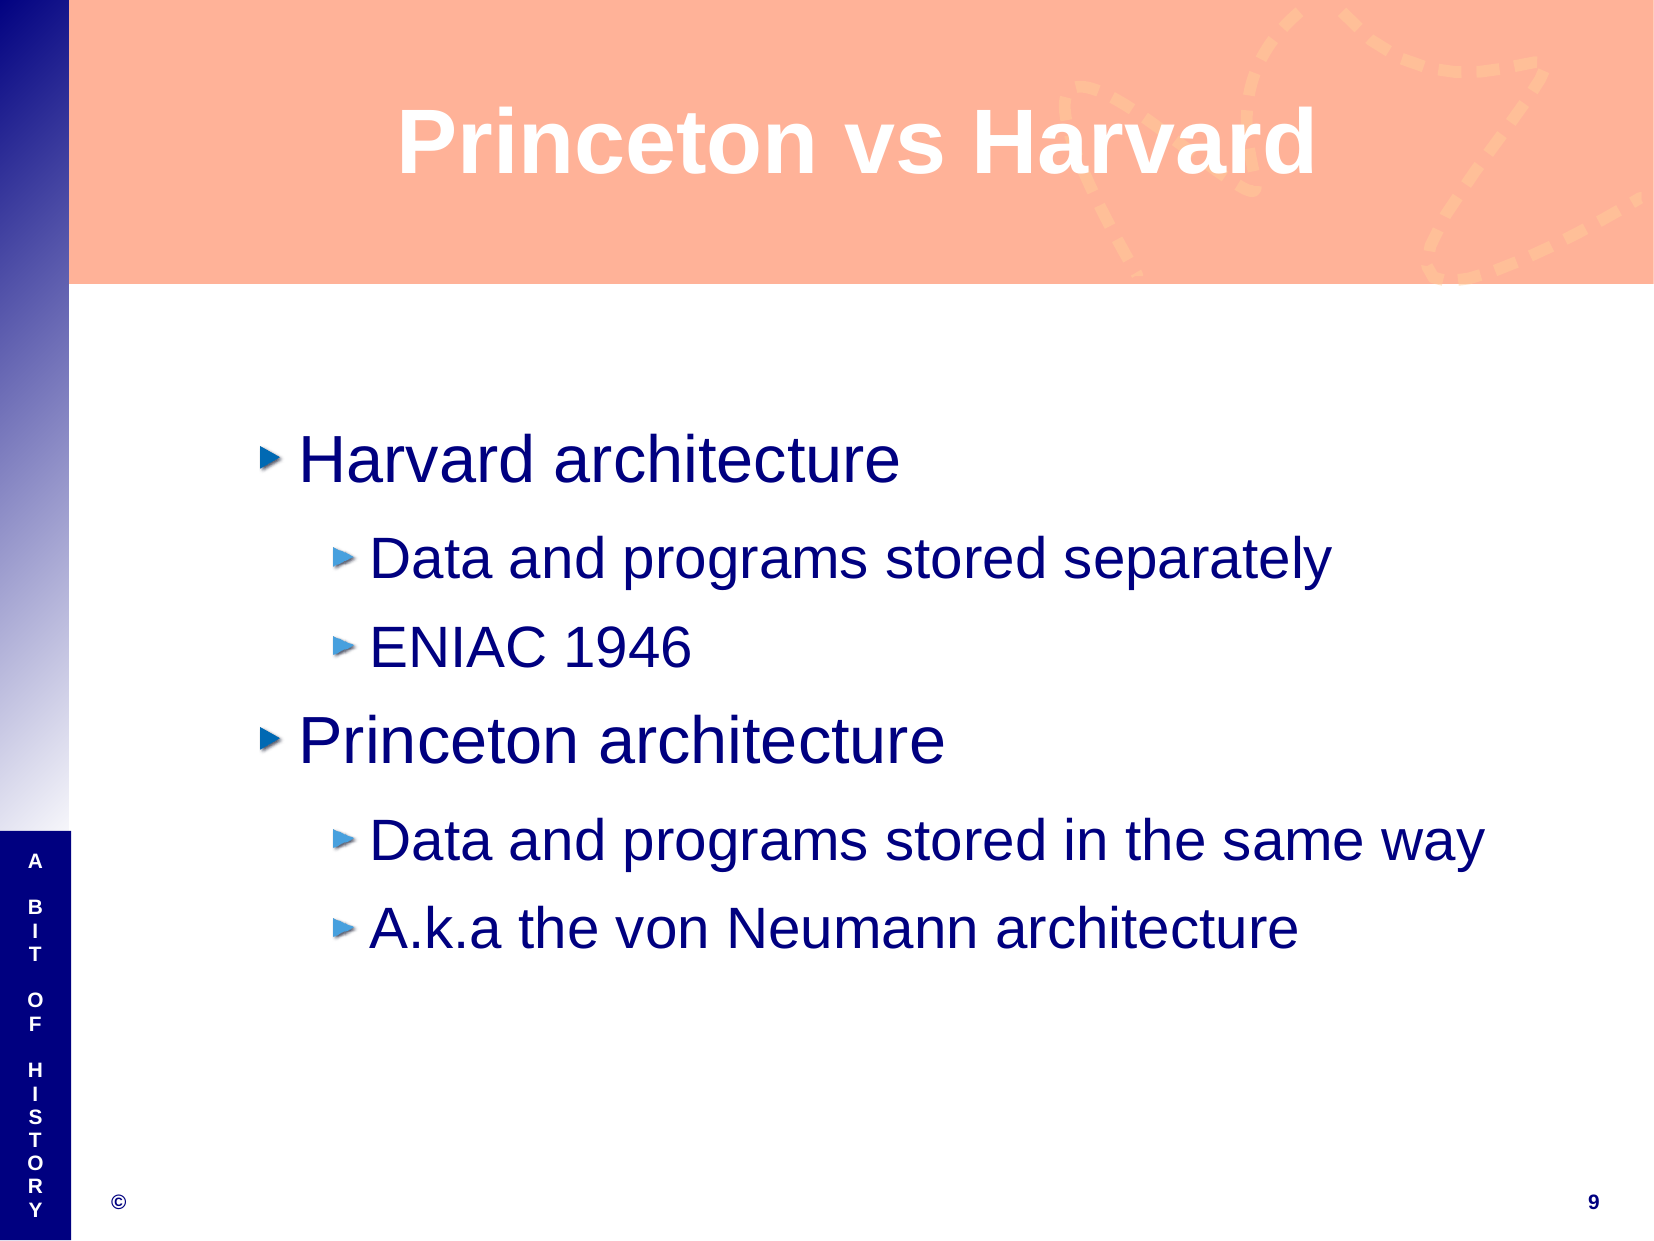

# Princeton vs Harvard
Harvard architecture
Data and programs stored separately
ENIAC 1946
Princeton architecture
Data and programs stored in the same way
A.k.a the von Neumann architecture
A
B
I
T
O
F
H
I
S
T
O
R
Y